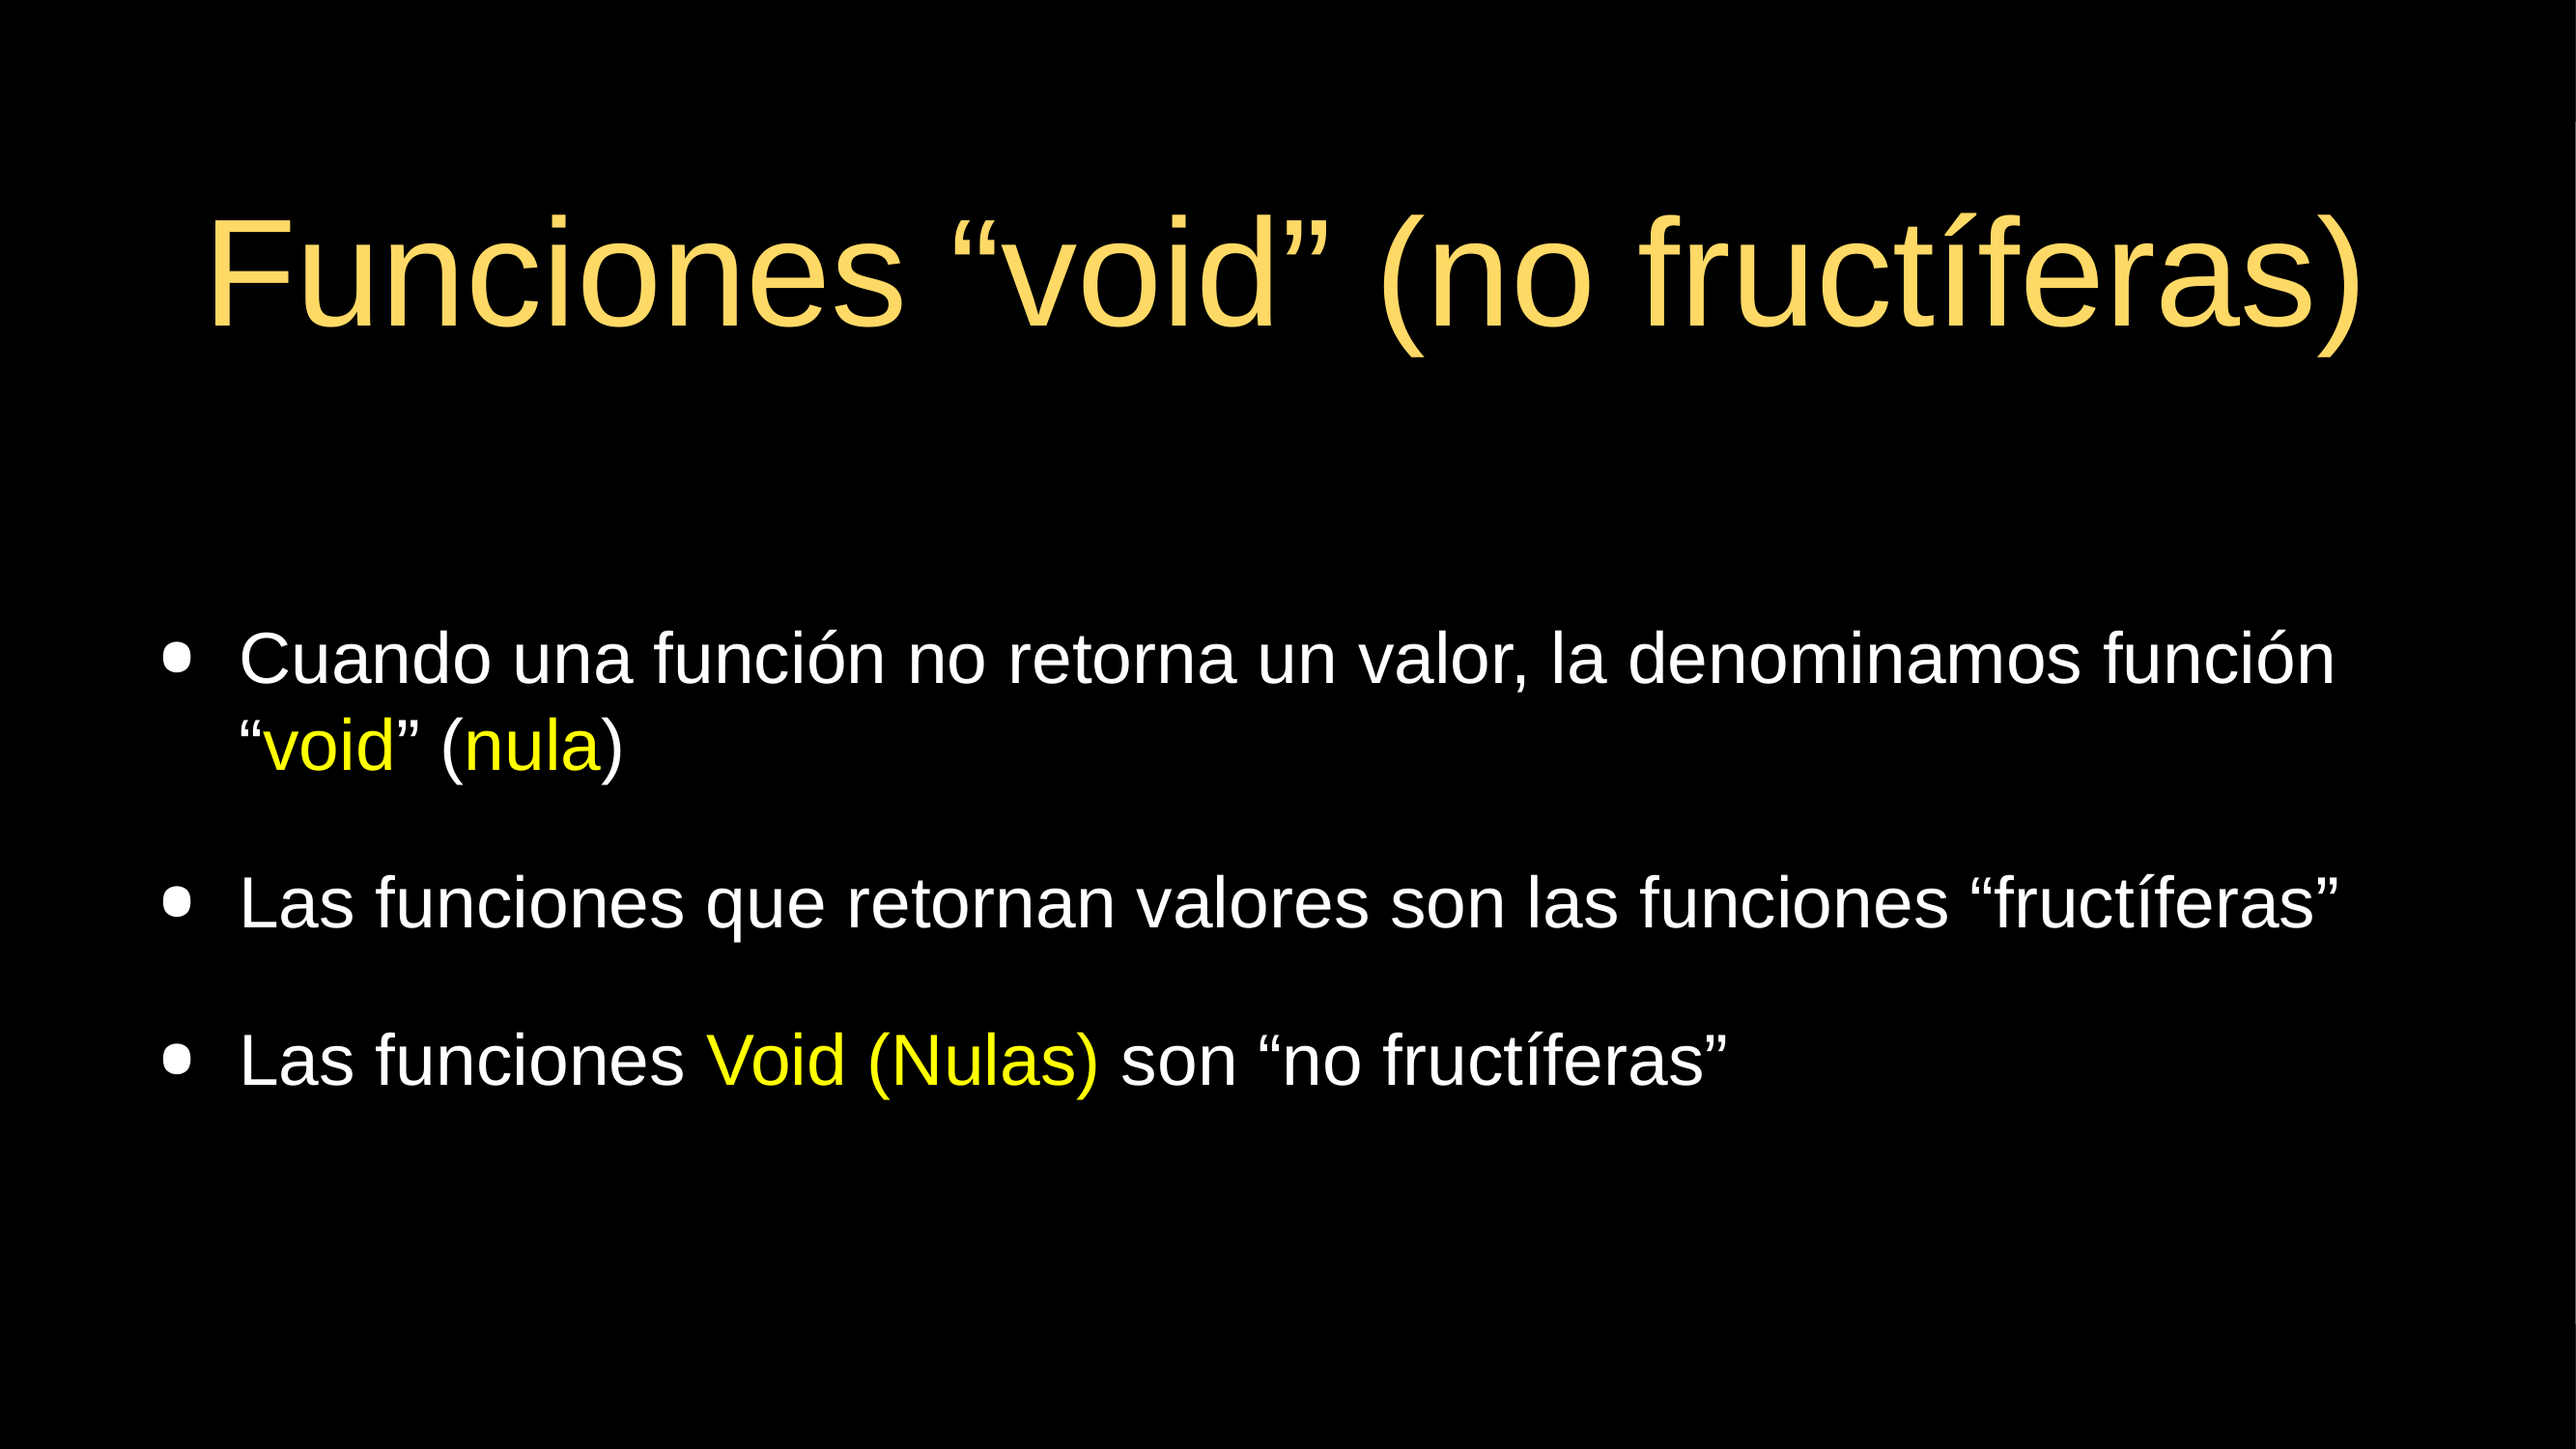

# Funciones “void” (no fructíferas)
Cuando una función no retorna un valor, la denominamos función “void” (nula)
Las funciones que retornan valores son las funciones “fructíferas”
Las funciones Void (Nulas) son “no fructíferas”